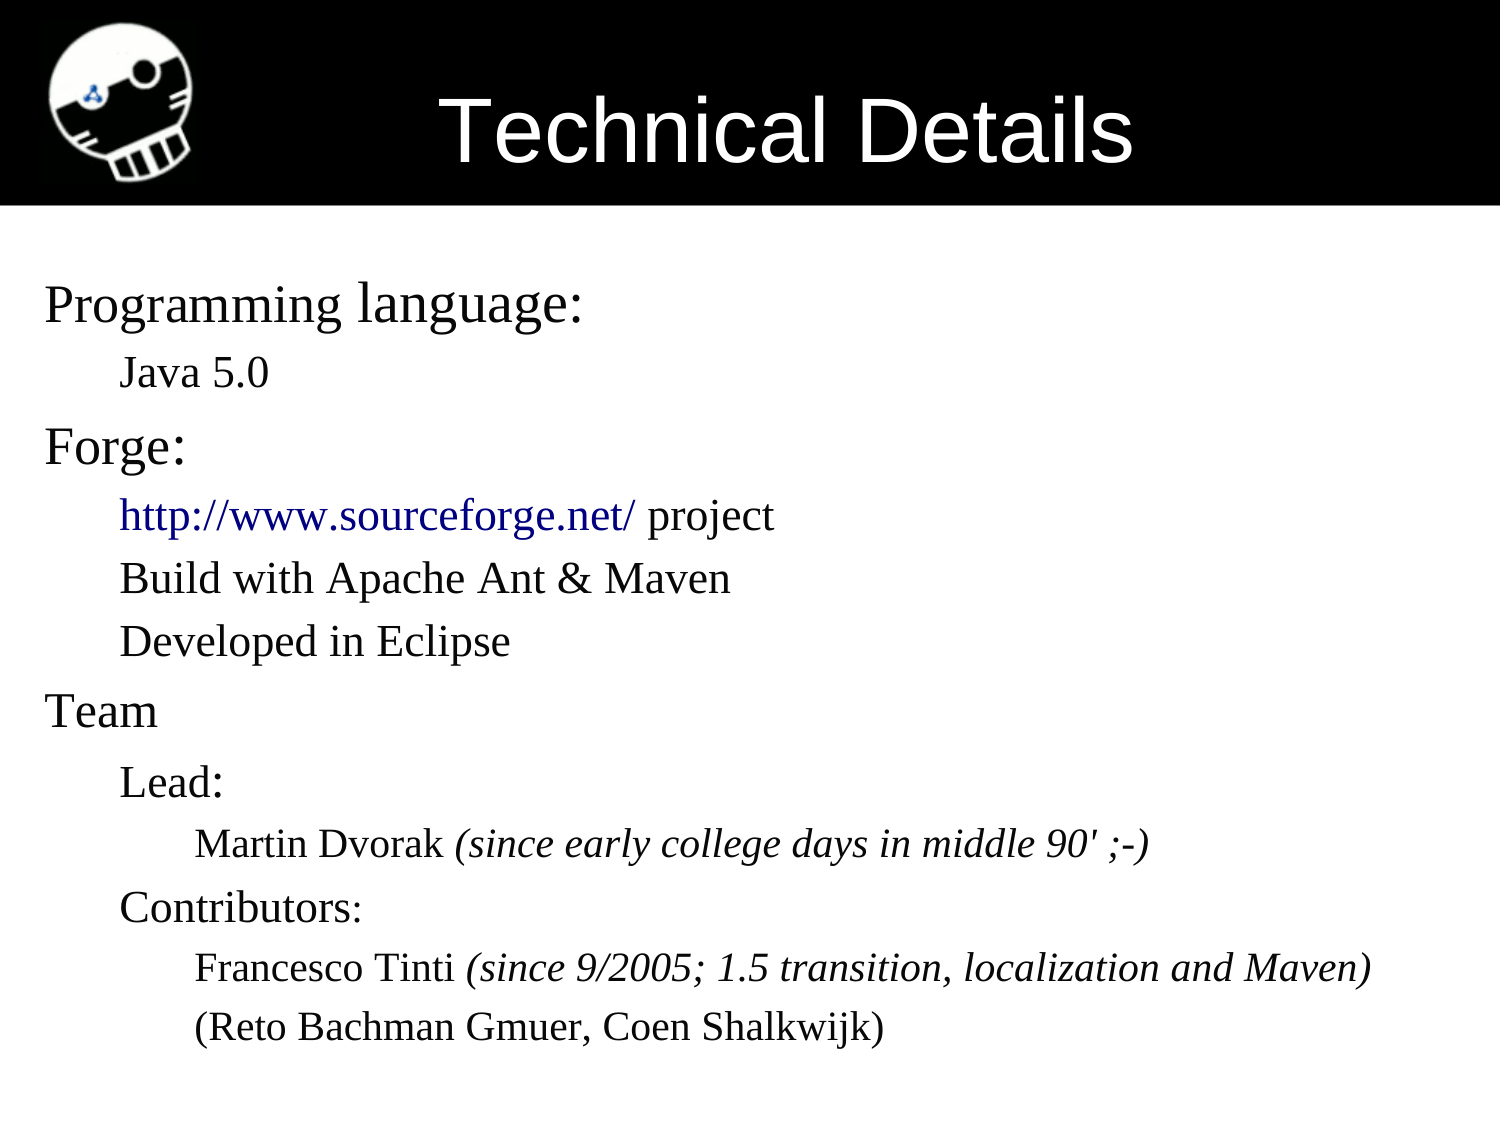

# Technical Details
Programming language:
Java 5.0
Forge:
http://www.sourceforge.net/ project
Build with Apache Ant & Maven
Developed in Eclipse
Team
Lead:
Martin Dvorak (since early college days in middle 90' ;-)
Contributors:
Francesco Tinti (since 9/2005; 1.5 transition, localization and Maven)
(Reto Bachman Gmuer, Coen Shalkwijk)
36